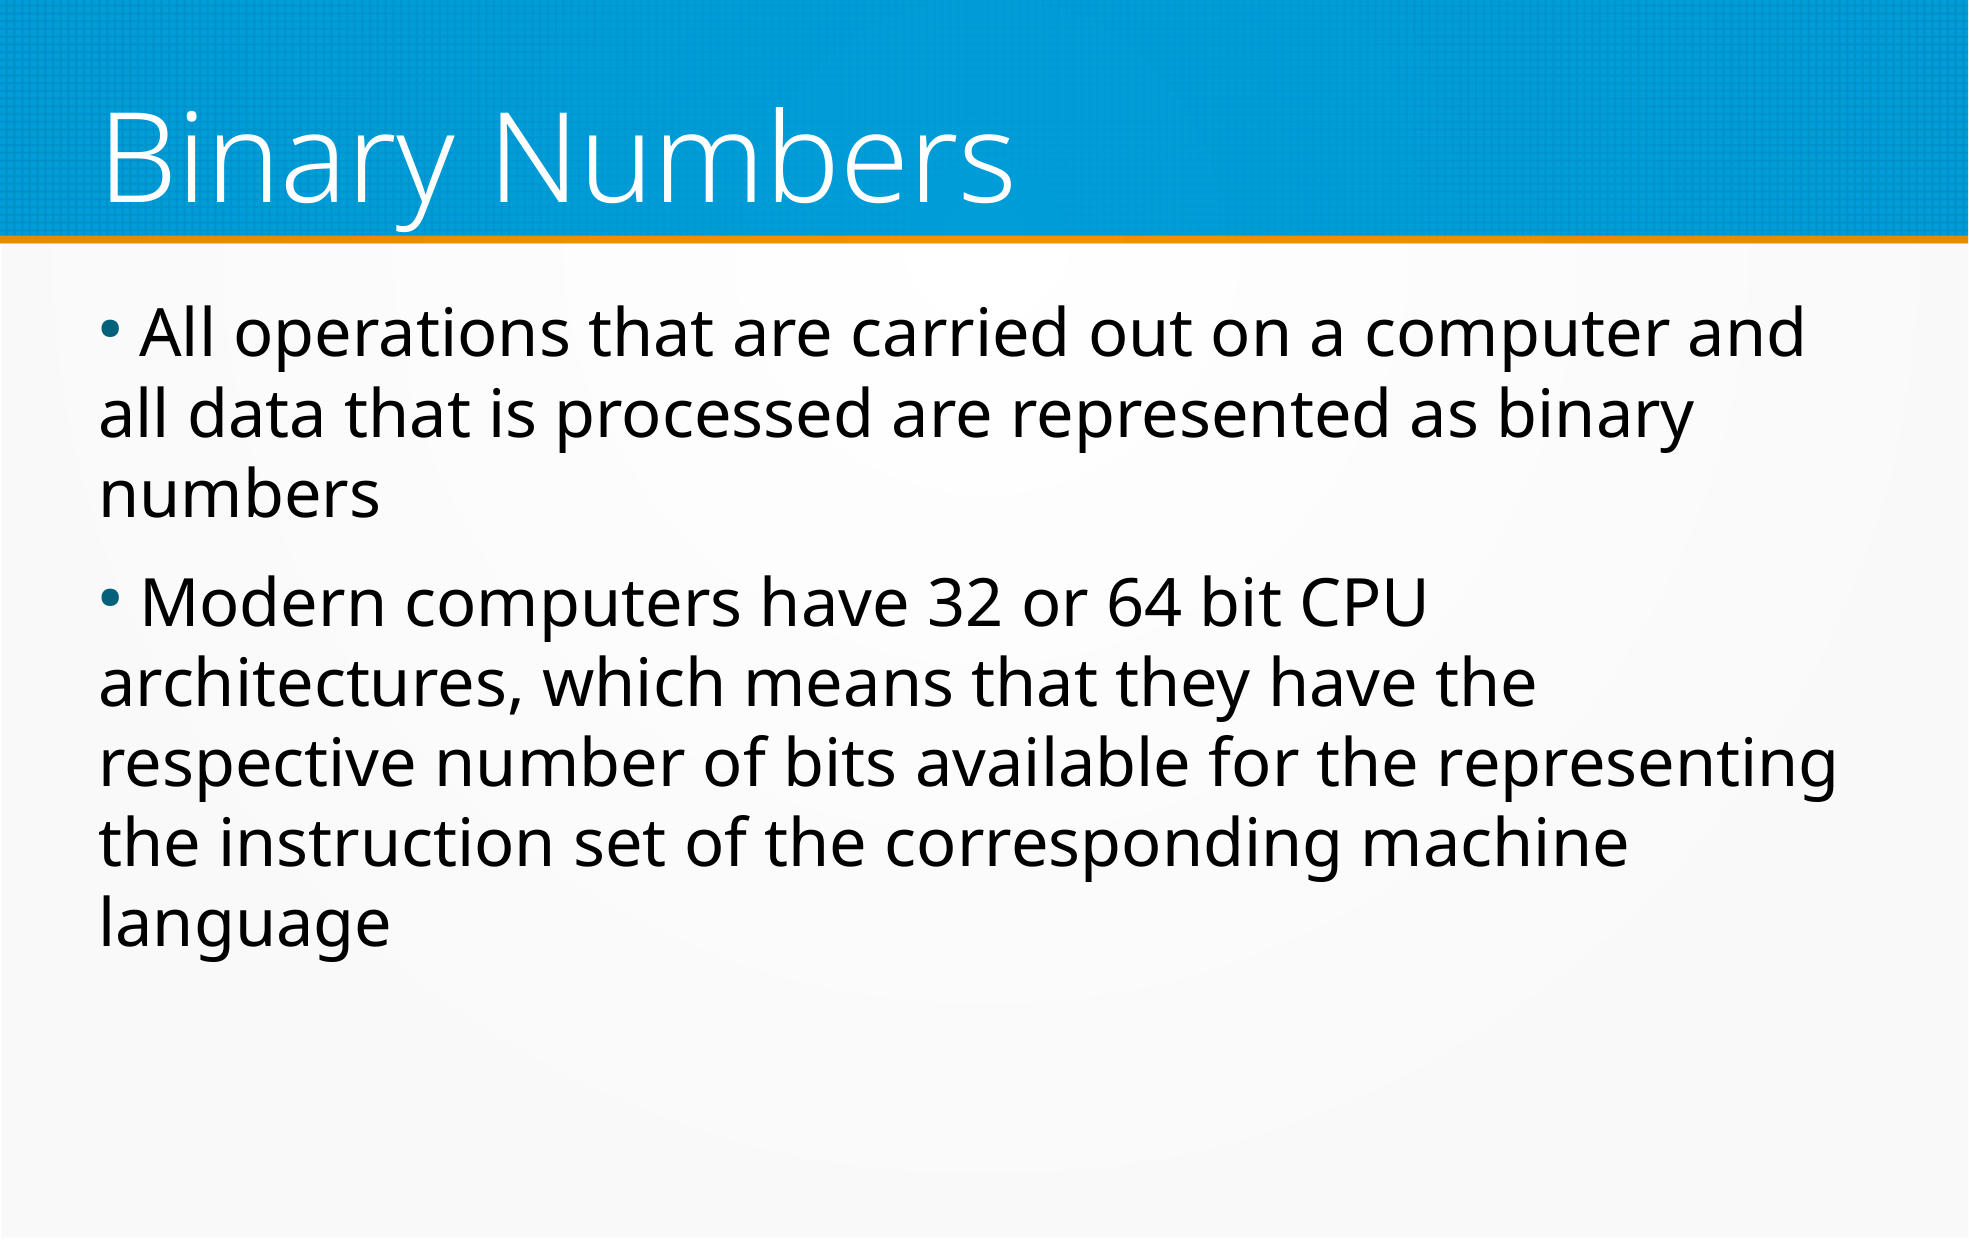

# Binary Numbers
 All operations that are carried out on a computer and all data that is processed are represented as binary numbers
 Modern computers have 32 or 64 bit CPU architectures, which means that they have the respective number of bits available for the representing the instruction set of the corresponding machine language